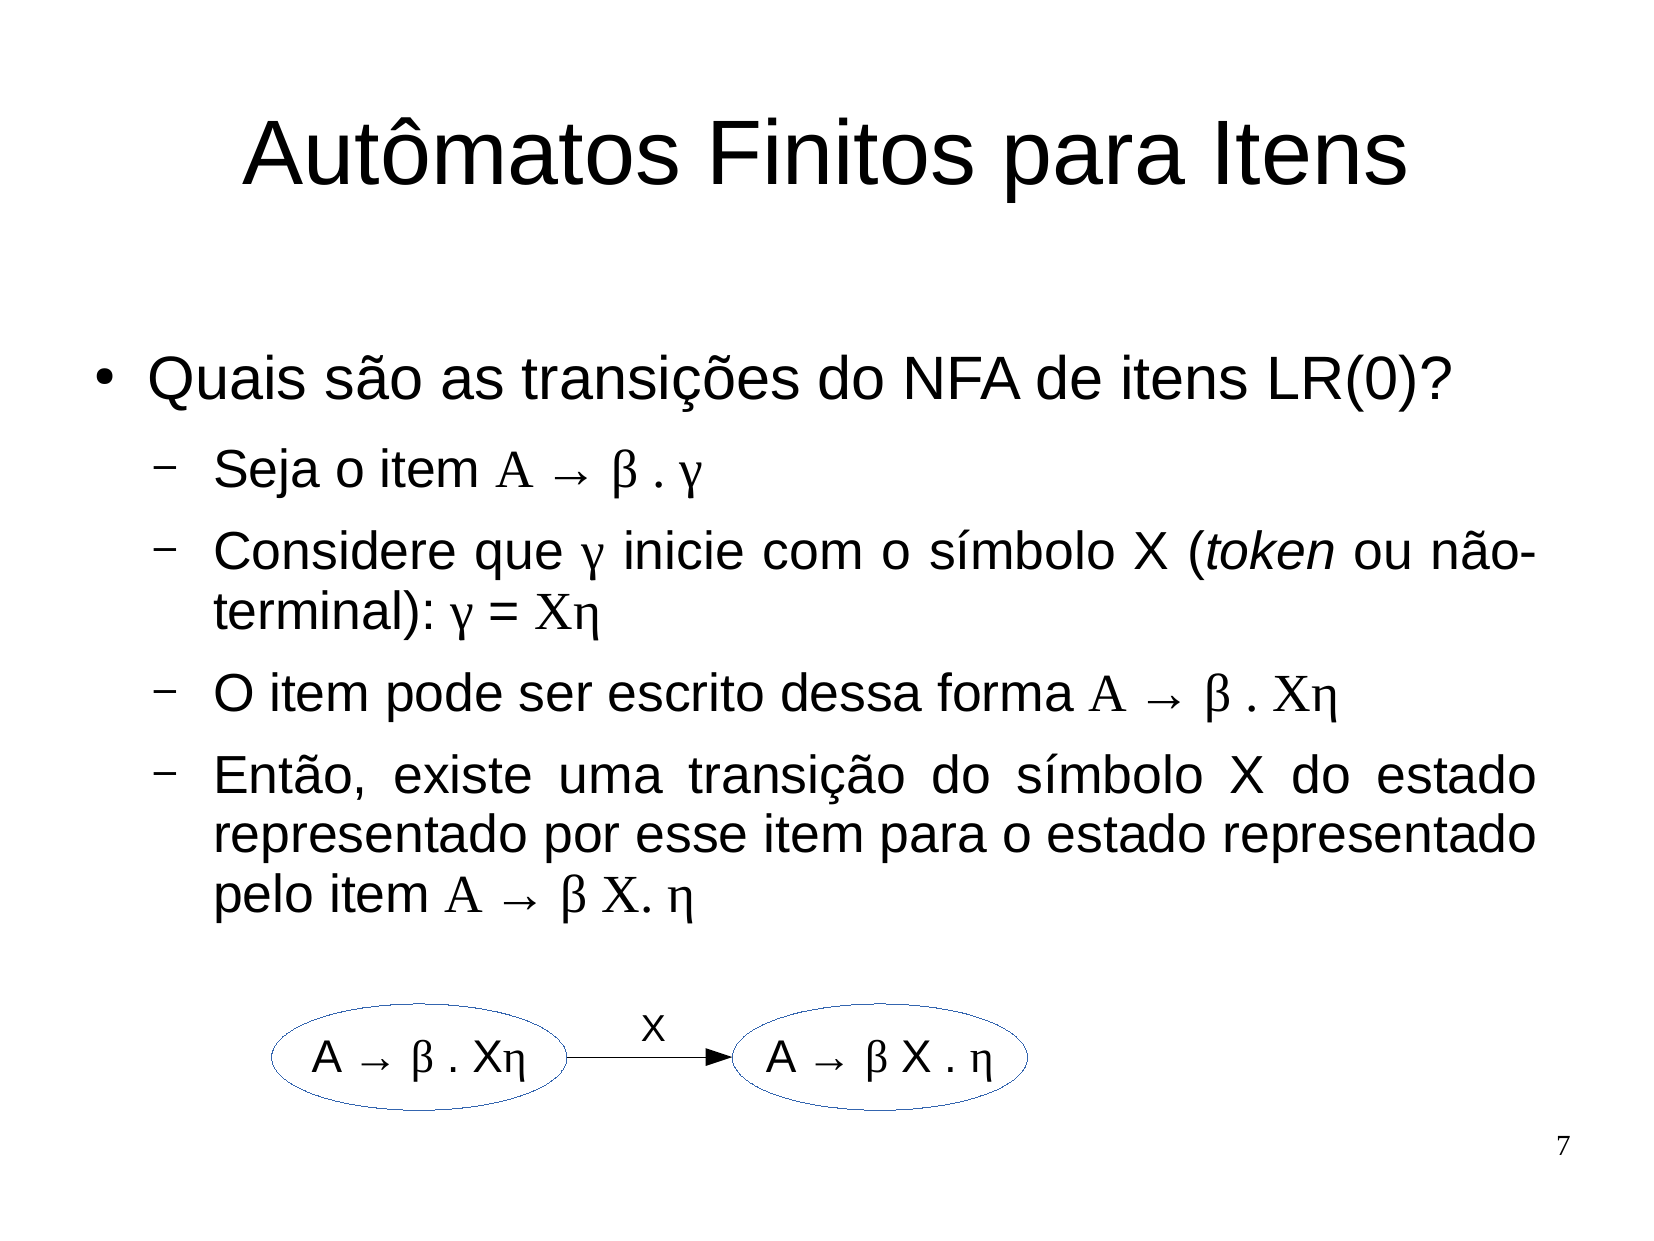

# Autômatos Finitos para Itens
Quais são as transições do NFA de itens LR(0)?
Seja o item A → β . γ
Considere que γ inicie com o símbolo X (token ou não-terminal): γ = Xη
O item pode ser escrito dessa forma A → β . Xη
Então, existe uma transição do símbolo X do estado representado por esse item para o estado representado pelo item A → β X. η
X
A → β . Xη
A → β X . η
7